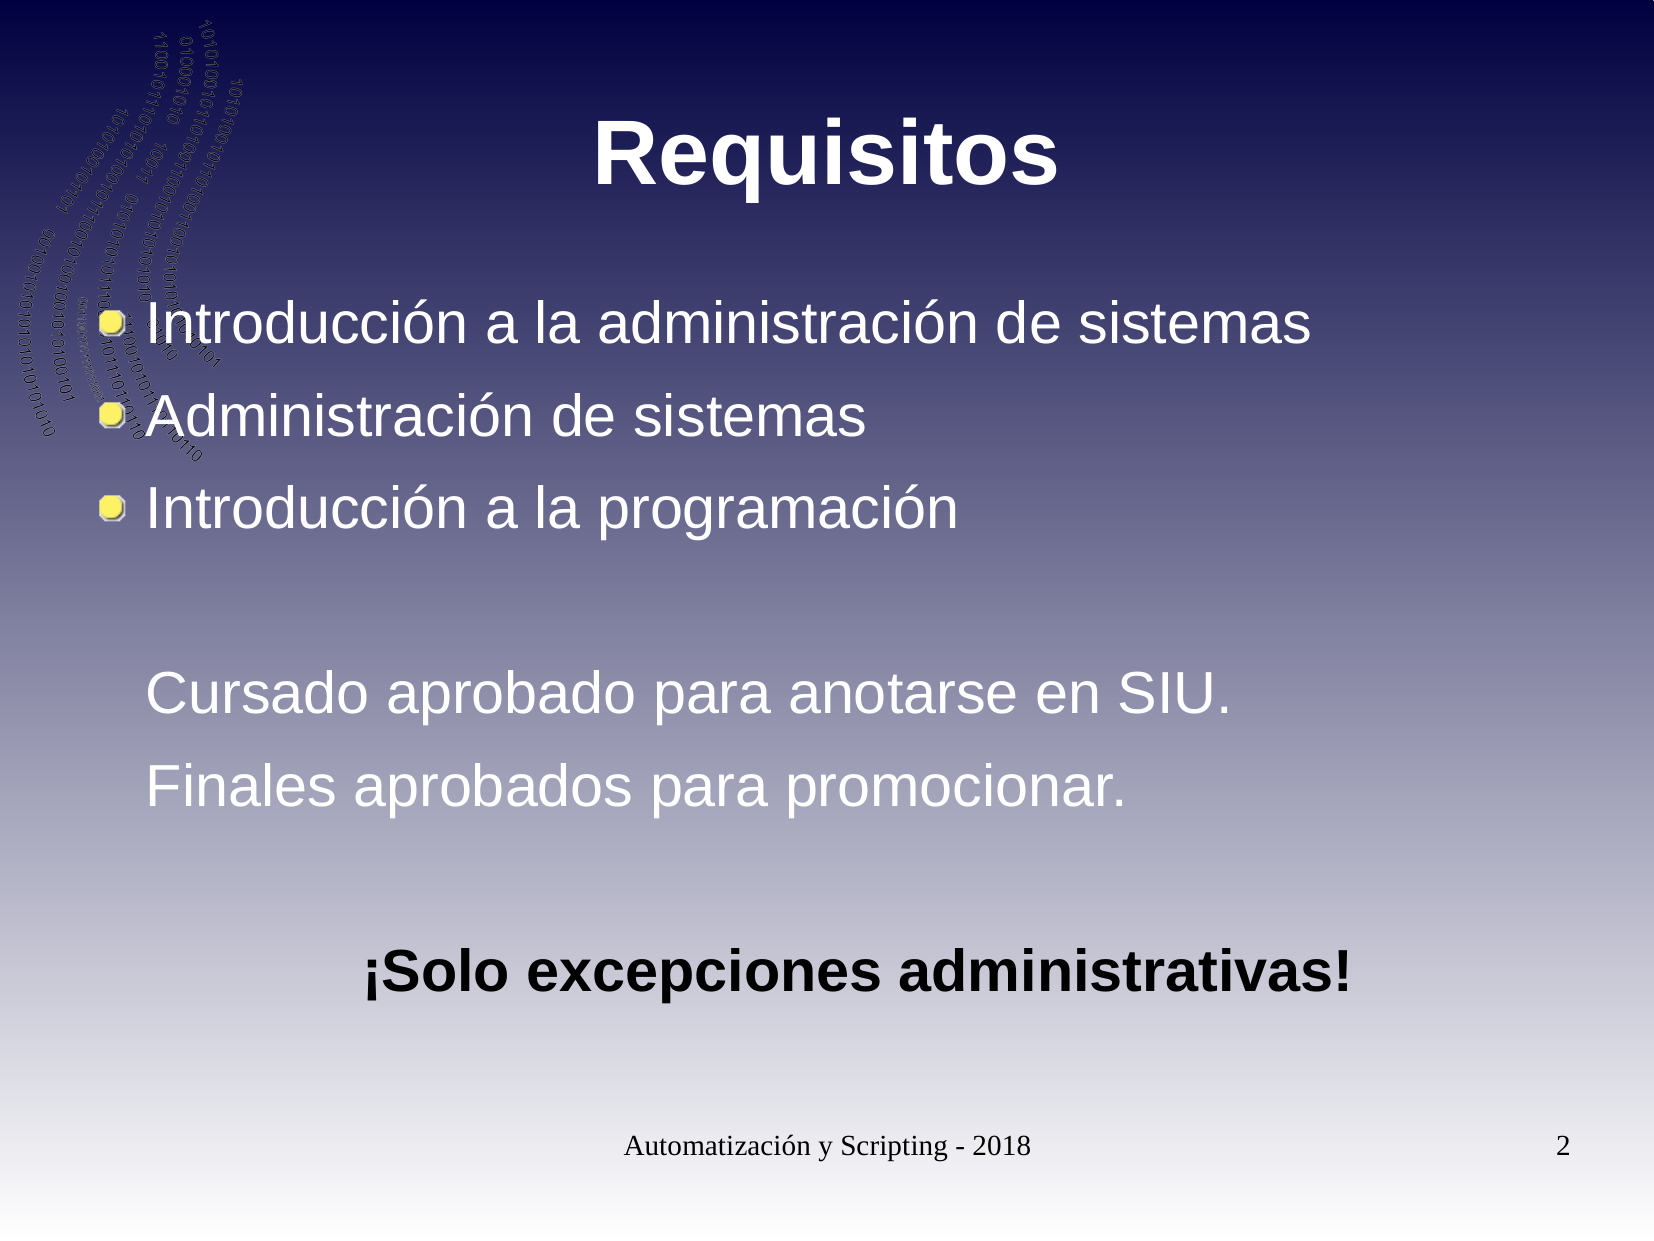

# Requisitos
Introducción a la administración de sistemas
Administración de sistemas
Introducción a la programación
Cursado aprobado para anotarse en SIU.
Finales aprobados para promocionar.
¡Solo excepciones administrativas!
Automatización y Scripting - 2018
2